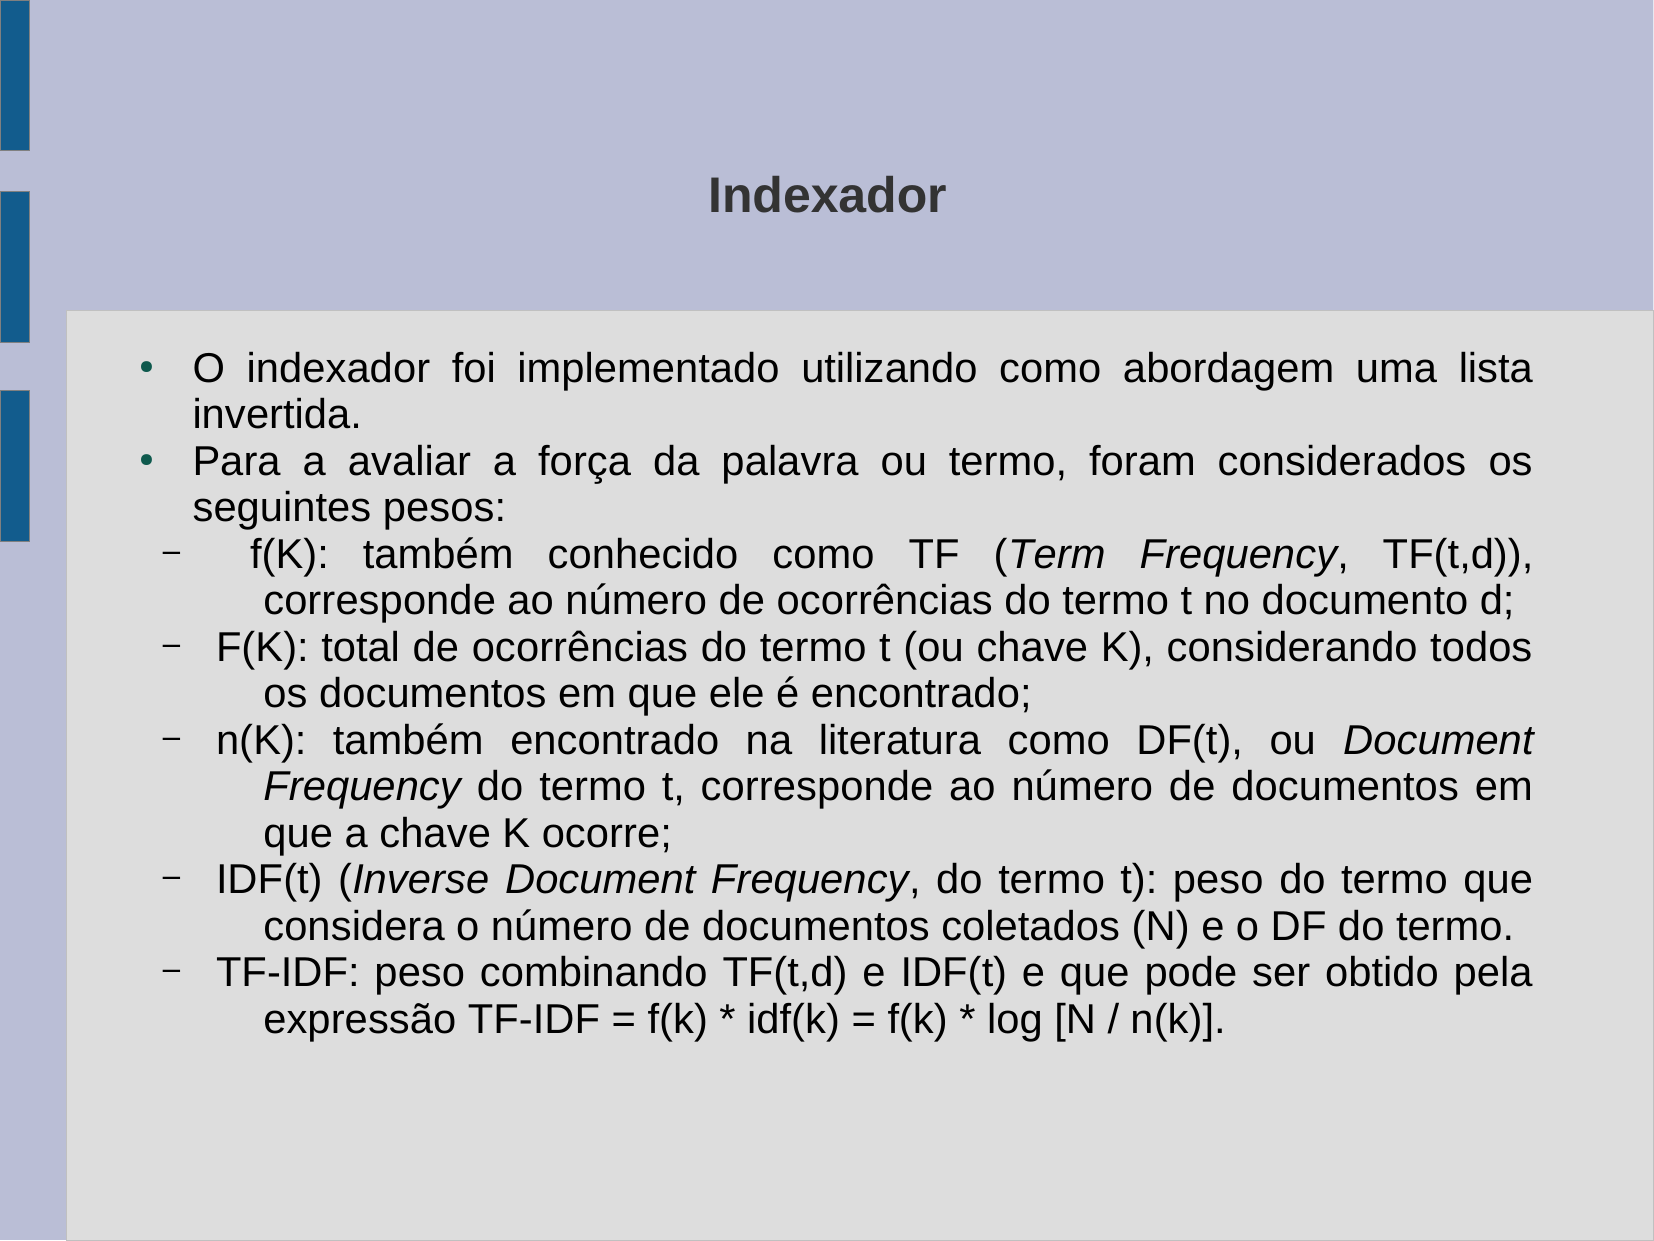

# Indexador
O indexador foi implementado utilizando como abordagem uma lista invertida.
Para a avaliar a força da palavra ou termo, foram considerados os seguintes pesos:
 f(K): também conhecido como TF (Term Frequency, TF(t,d)), corresponde ao número de ocorrências do termo t no documento d;
F(K): total de ocorrências do termo t (ou chave K), considerando todos os documentos em que ele é encontrado;
n(K): também encontrado na literatura como DF(t), ou Document Frequency do termo t, corresponde ao número de documentos em que a chave K ocorre;
IDF(t) (Inverse Document Frequency, do termo t): peso do termo que considera o número de documentos coletados (N) e o DF do termo.
TF-IDF: peso combinando TF(t,d) e IDF(t) e que pode ser obtido pela expressão TF-IDF = f(k) * idf(k) = f(k) * log [N / n(k)].